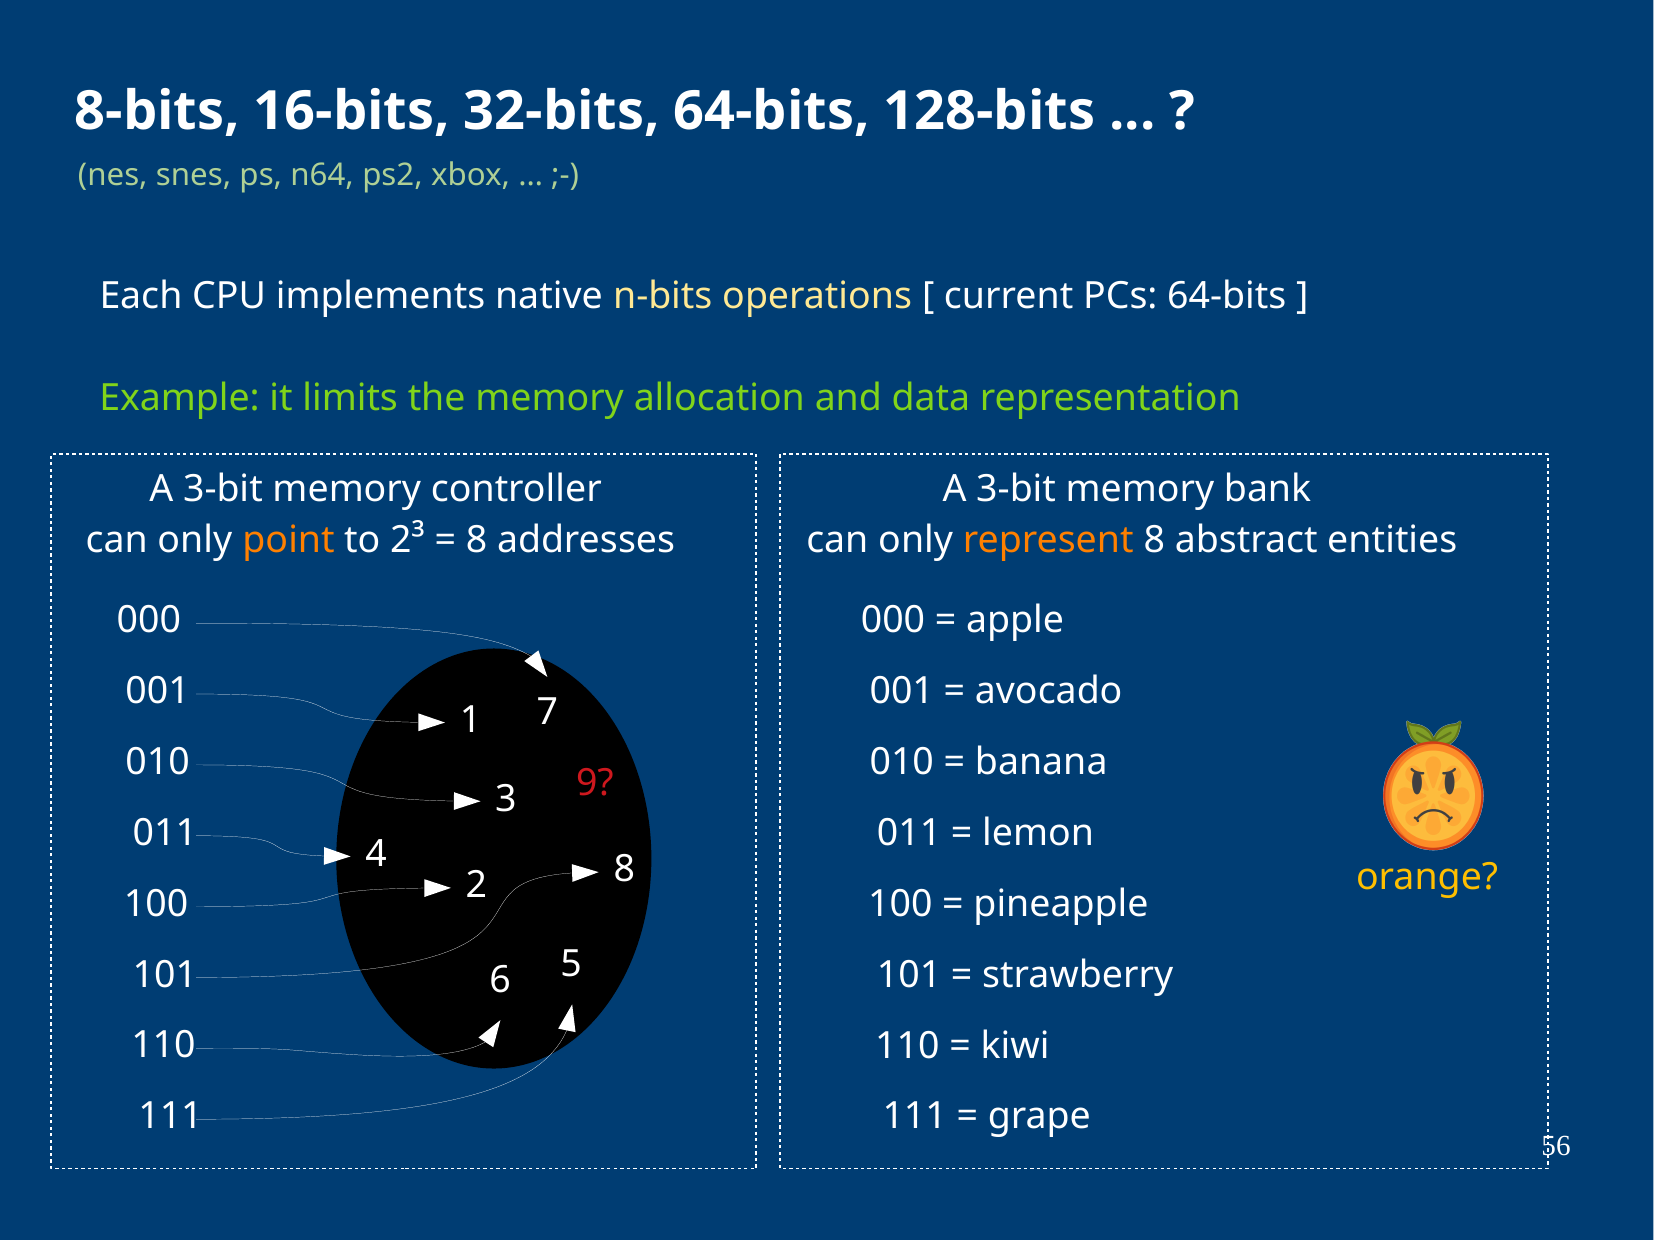

8-bits, 16-bits, 32-bits, 64-bits, 128-bits ... ?
(nes, snes, ps, n64, ps2, xbox, … ;-)
Each CPU implements native n-bits operations [ current PCs: 64-bits ]
Example: it limits the memory allocation and data representation
A 3-bit memory controller
can only point to 2³ = 8 addresses
A 3-bit memory bank
can only represent 8 abstract entities
000 = apple
001 = avocado
010 = banana
011 = lemon
orange?
100 = pineapple
101 = strawberry
110 = kiwi
111 = grape
000
001
7
1
010
9?
3
011
4
8
2
100
5
101
6
110
111